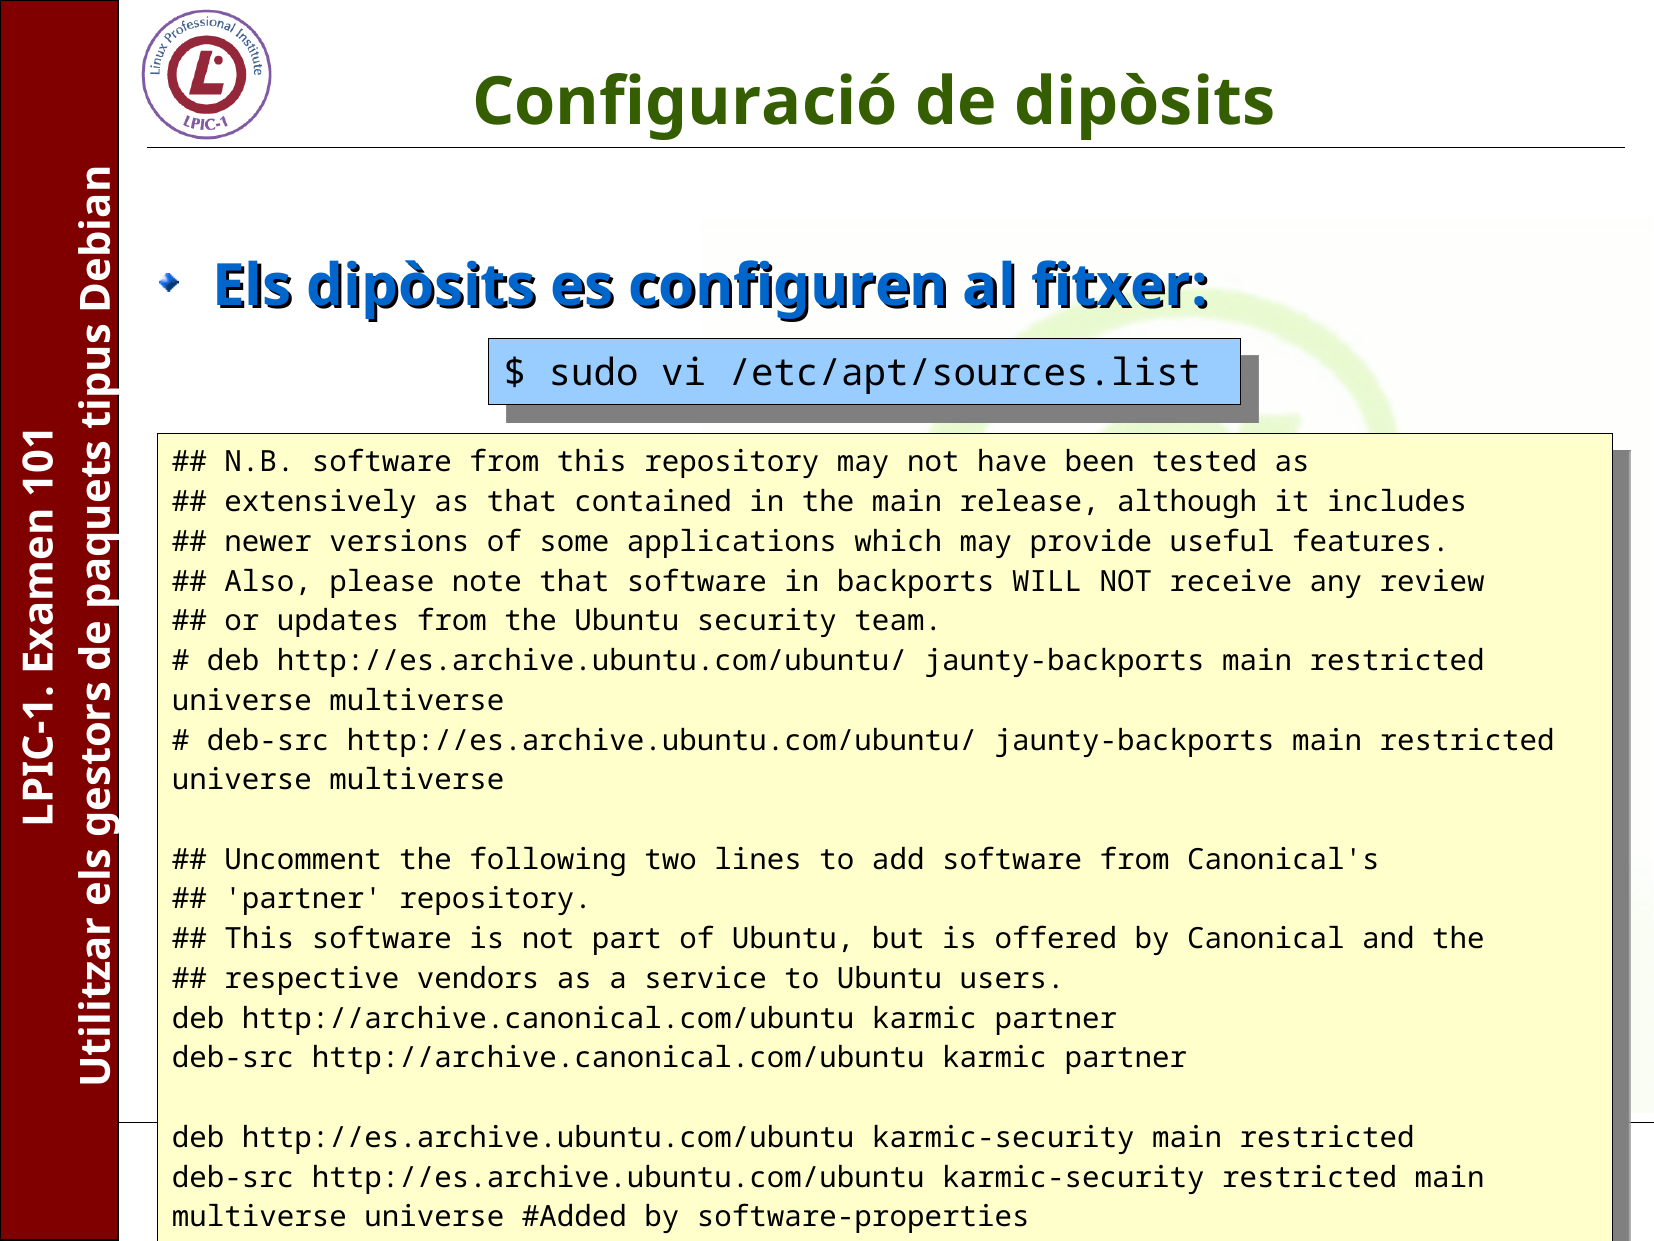

# Configuració de dipòsits
Els dipòsits es configuren al fitxer:
$ sudo vi /etc/apt/sources.list
## N.B. software from this repository may not have been tested as
## extensively as that contained in the main release, although it includes
## newer versions of some applications which may provide useful features.
## Also, please note that software in backports WILL NOT receive any review
## or updates from the Ubuntu security team.
# deb http://es.archive.ubuntu.com/ubuntu/ jaunty-backports main restricted universe multiverse
# deb-src http://es.archive.ubuntu.com/ubuntu/ jaunty-backports main restricted universe multiverse
## Uncomment the following two lines to add software from Canonical's
## 'partner' repository.
## This software is not part of Ubuntu, but is offered by Canonical and the
## respective vendors as a service to Ubuntu users.
deb http://archive.canonical.com/ubuntu karmic partner
deb-src http://archive.canonical.com/ubuntu karmic partner
deb http://es.archive.ubuntu.com/ubuntu karmic-security main restricted
deb-src http://es.archive.ubuntu.com/ubuntu karmic-security restricted main multiverse universe #Added by software-properties
deb http://es.archive.ubuntu.com/ubuntu karmic-security universe
...